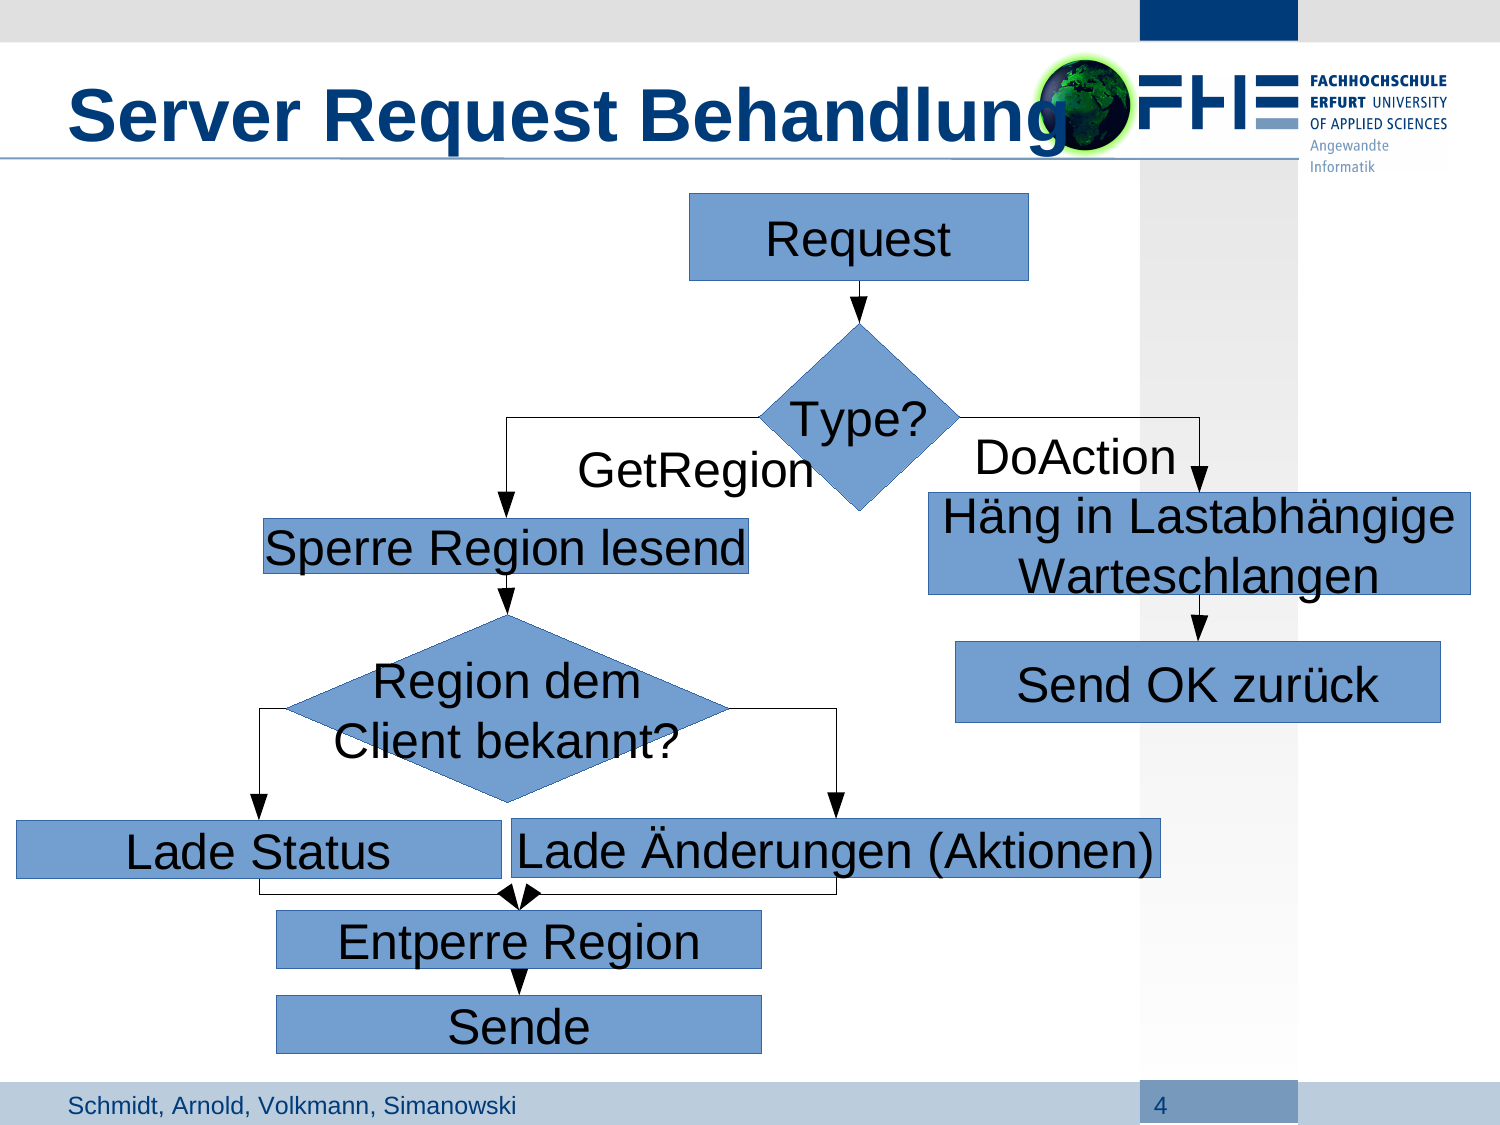

# Server Request Behandlung
Request
Request
Type?
Häng in Lastabhängige
Warteschlangen
Sperre Region lesend
Region dem
Client bekannt?
Send OK zurück
Lade Änderungen (Aktionen)
Lade Status
Entperre Region
Sende